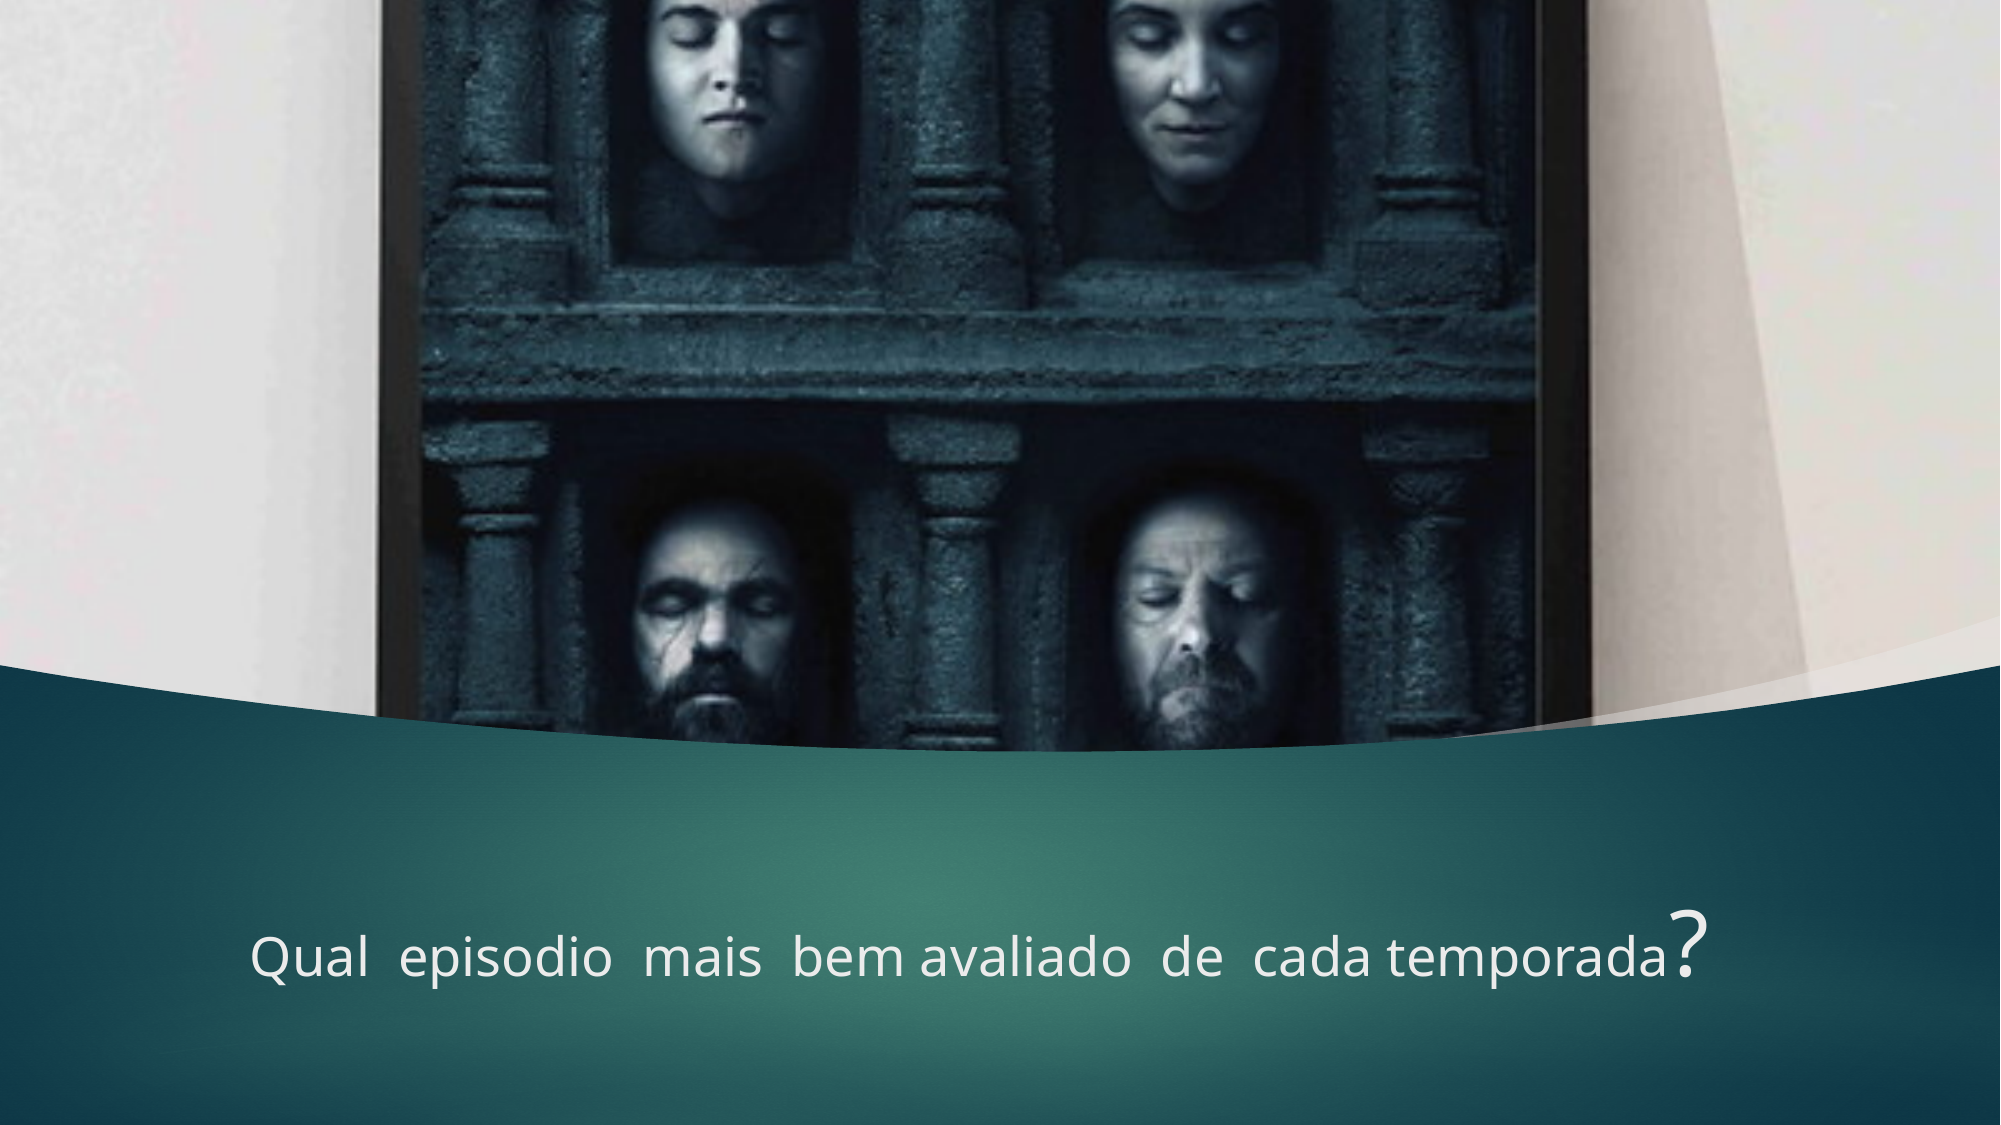

# Qual episodio mais bem avaliado de cada temporada?